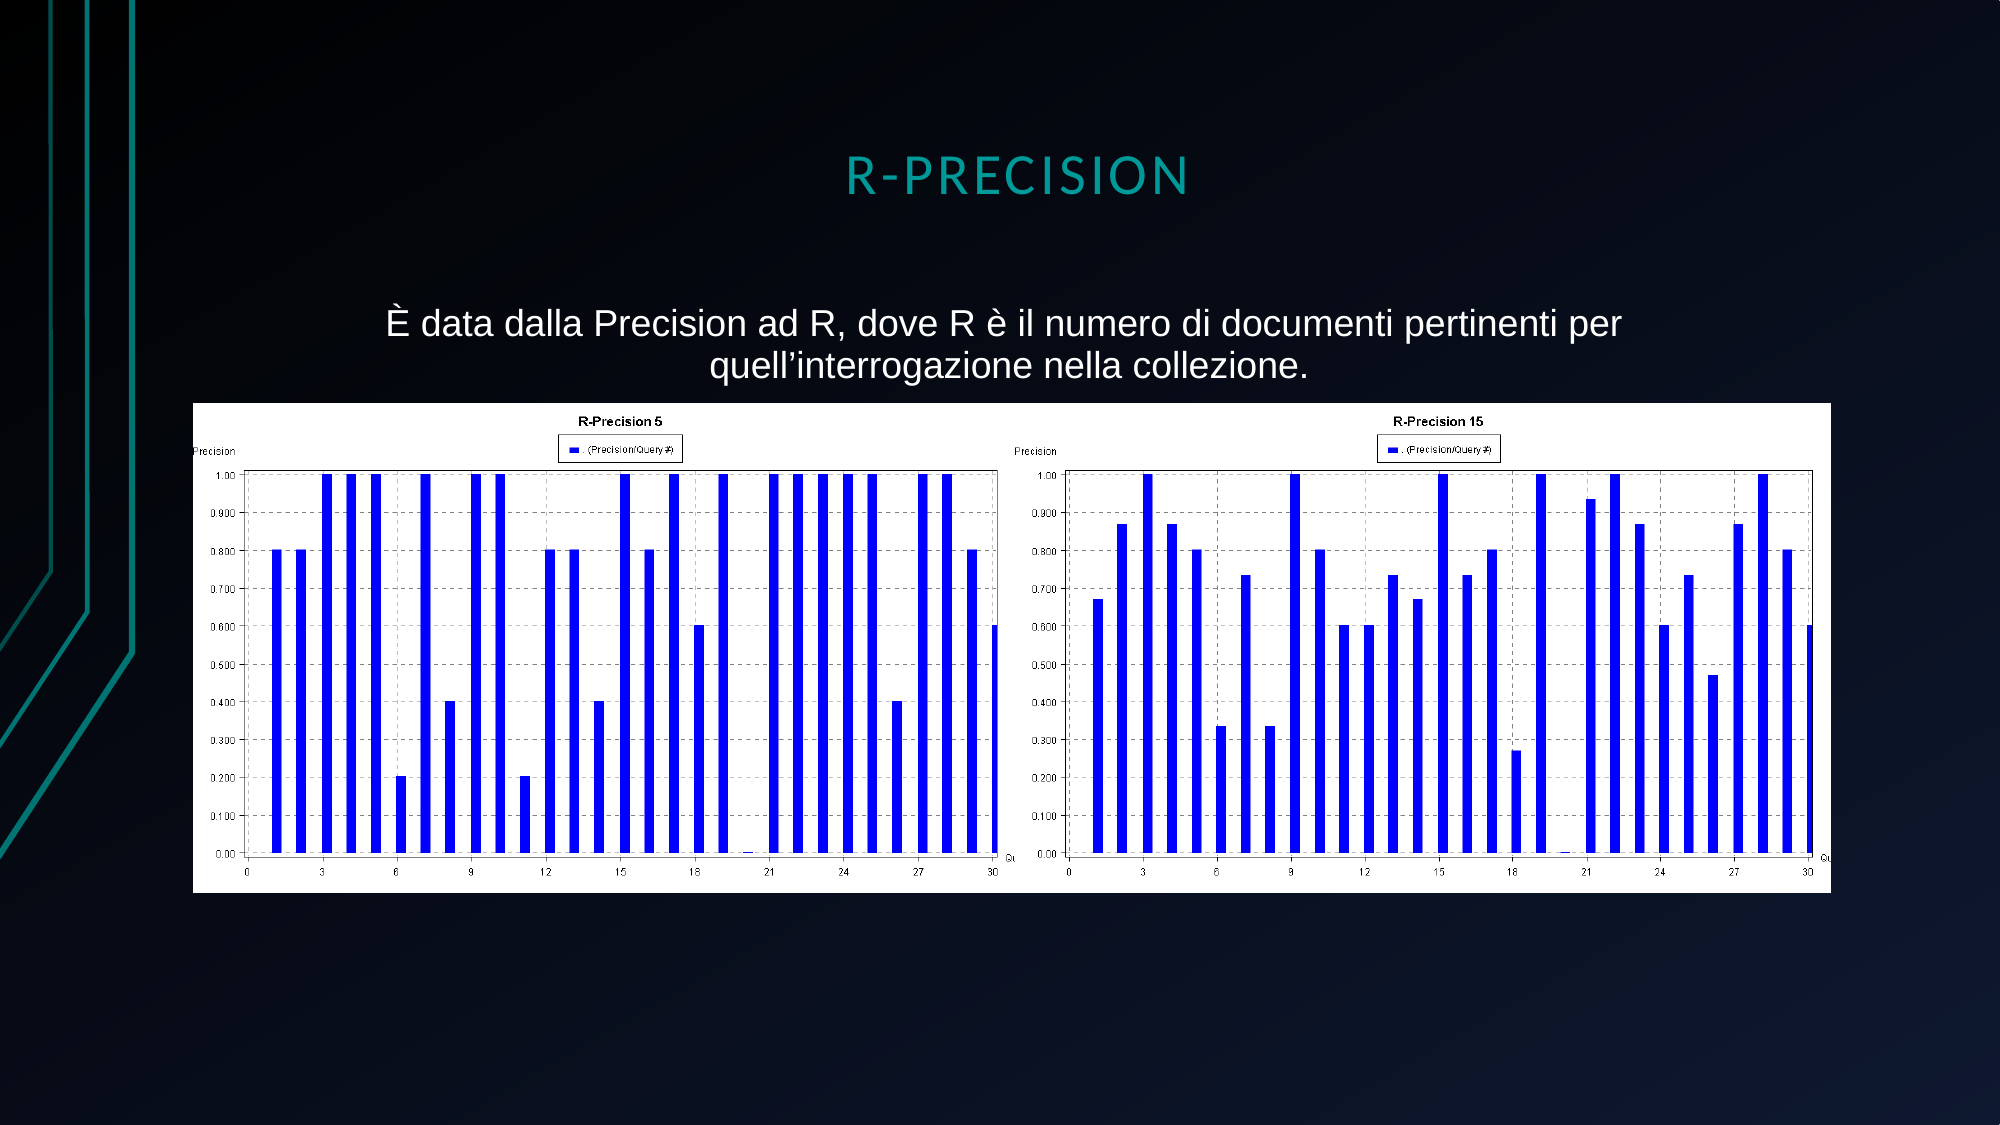

# r-precision
È data dalla Precision ad R, dove R è il numero di documenti pertinenti per
quell’interrogazione nella collezione.